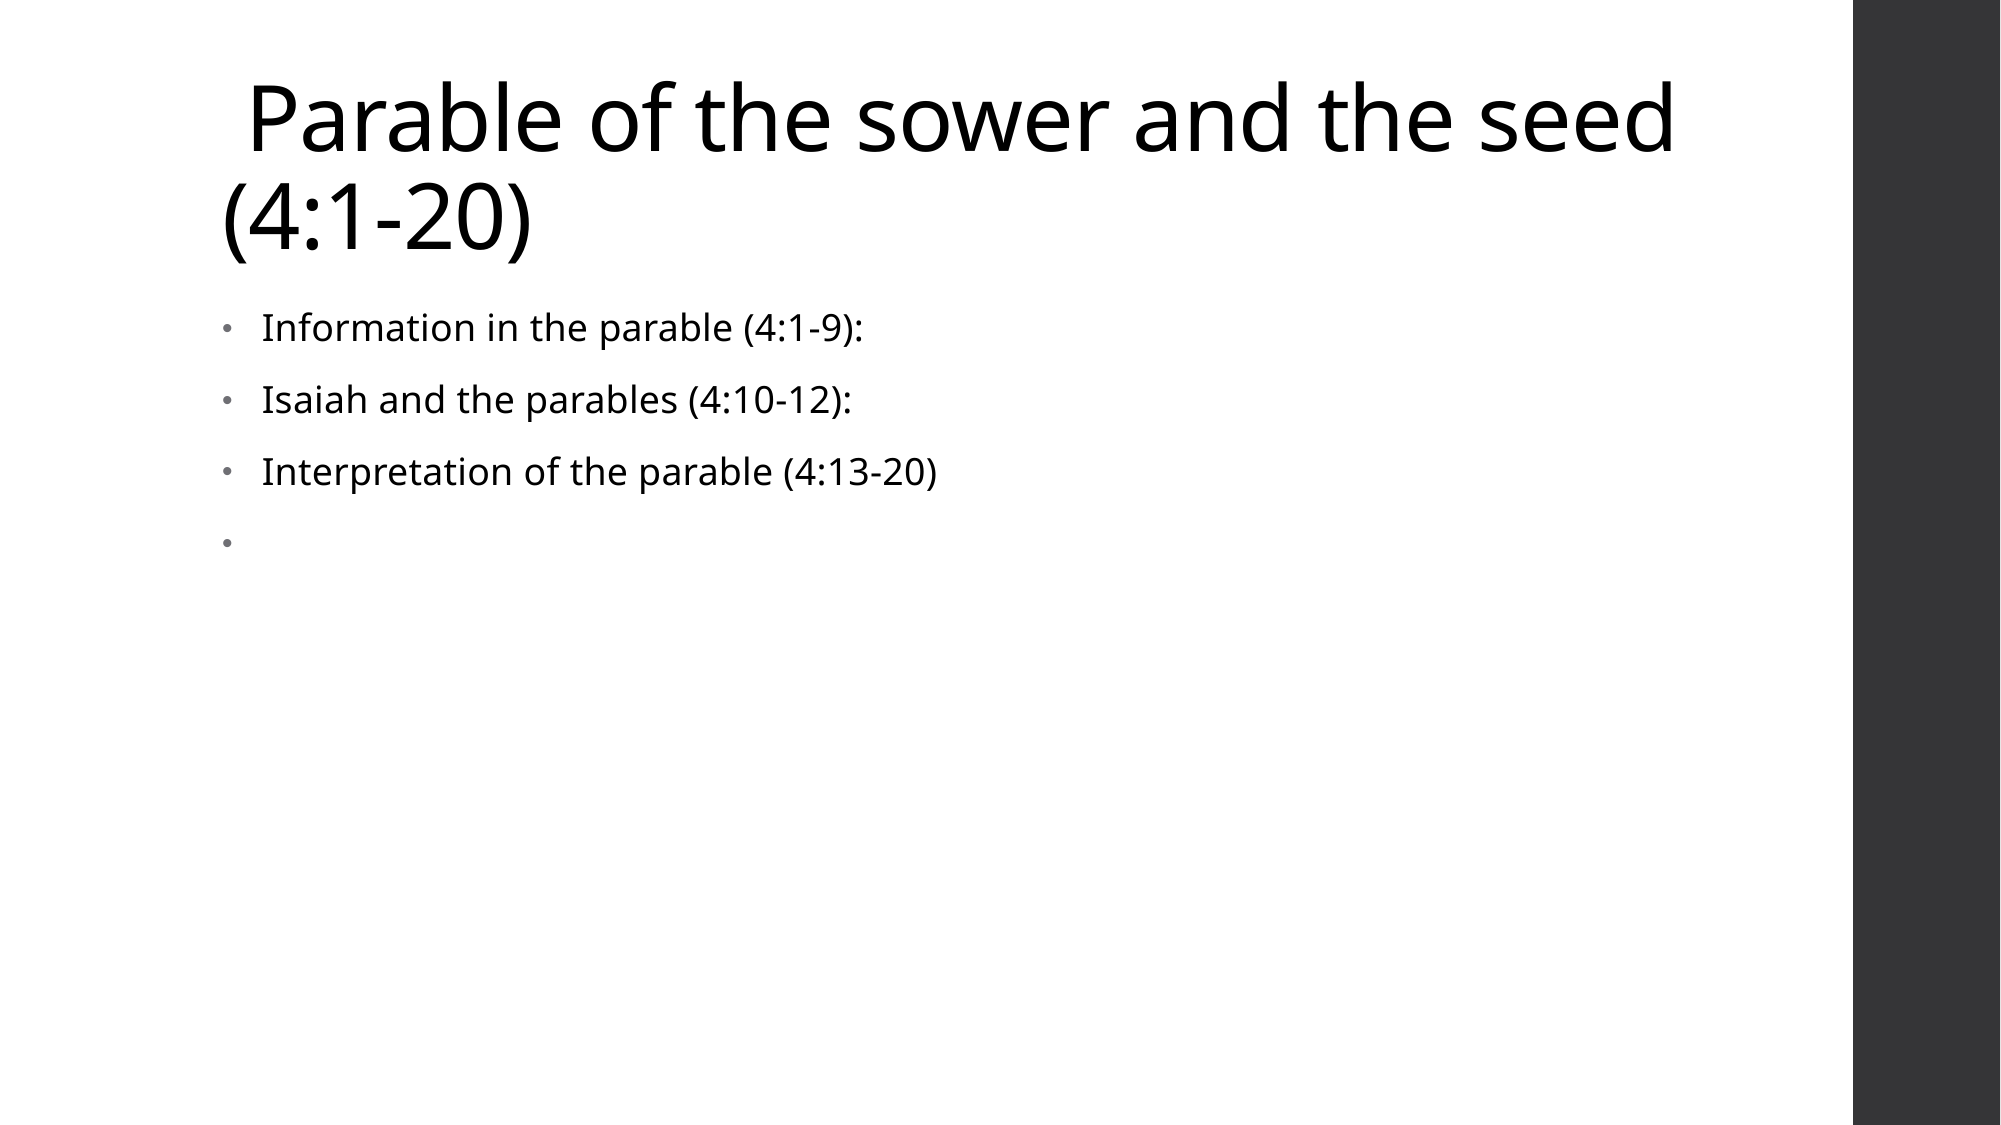

# Parable of the sower and the seed (4:1-20)
 Information in the parable (4:1-9):
 Isaiah and the parables (4:10-12):
 Interpretation of the parable (4:13-20)